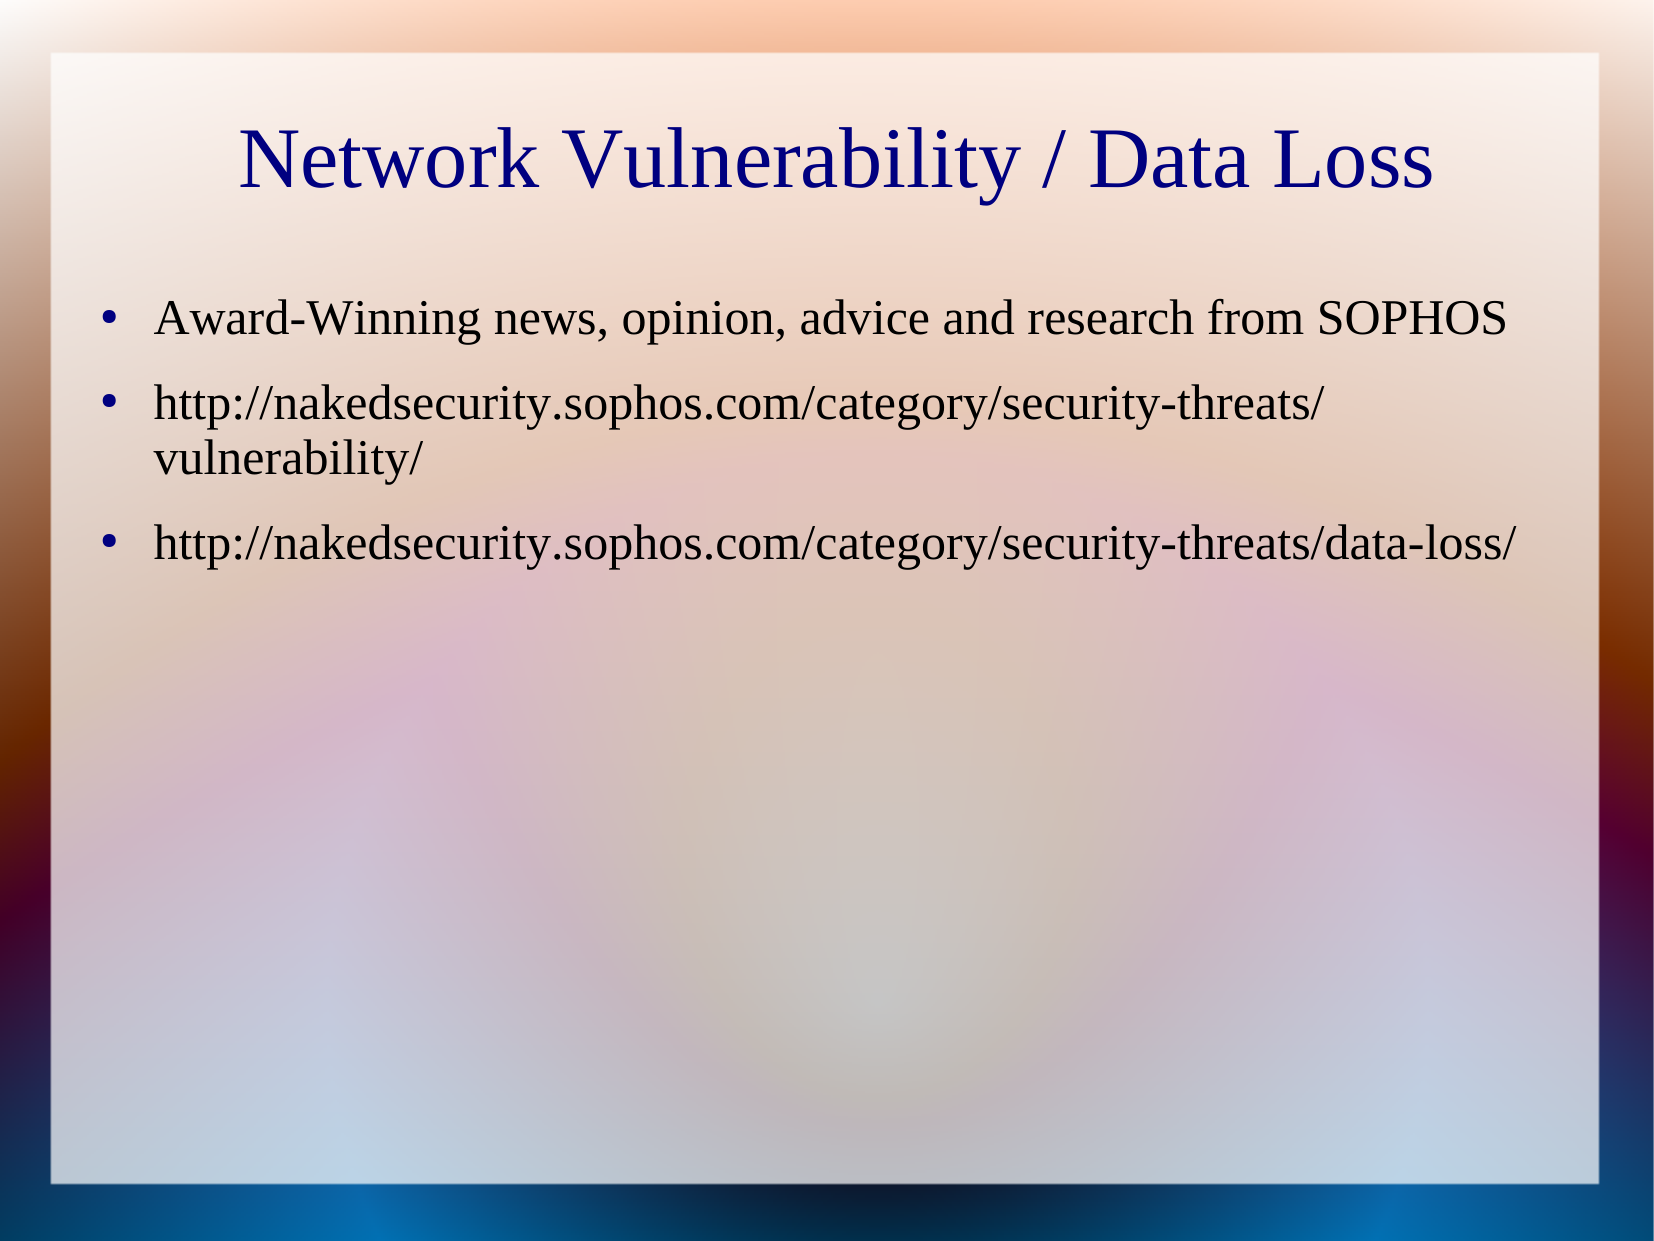

# Network Vulnerability / Data Loss
Award-Winning news, opinion, advice and research from SOPHOS
http://nakedsecurity.sophos.com/category/security-threats/vulnerability/
http://nakedsecurity.sophos.com/category/security-threats/data-loss/